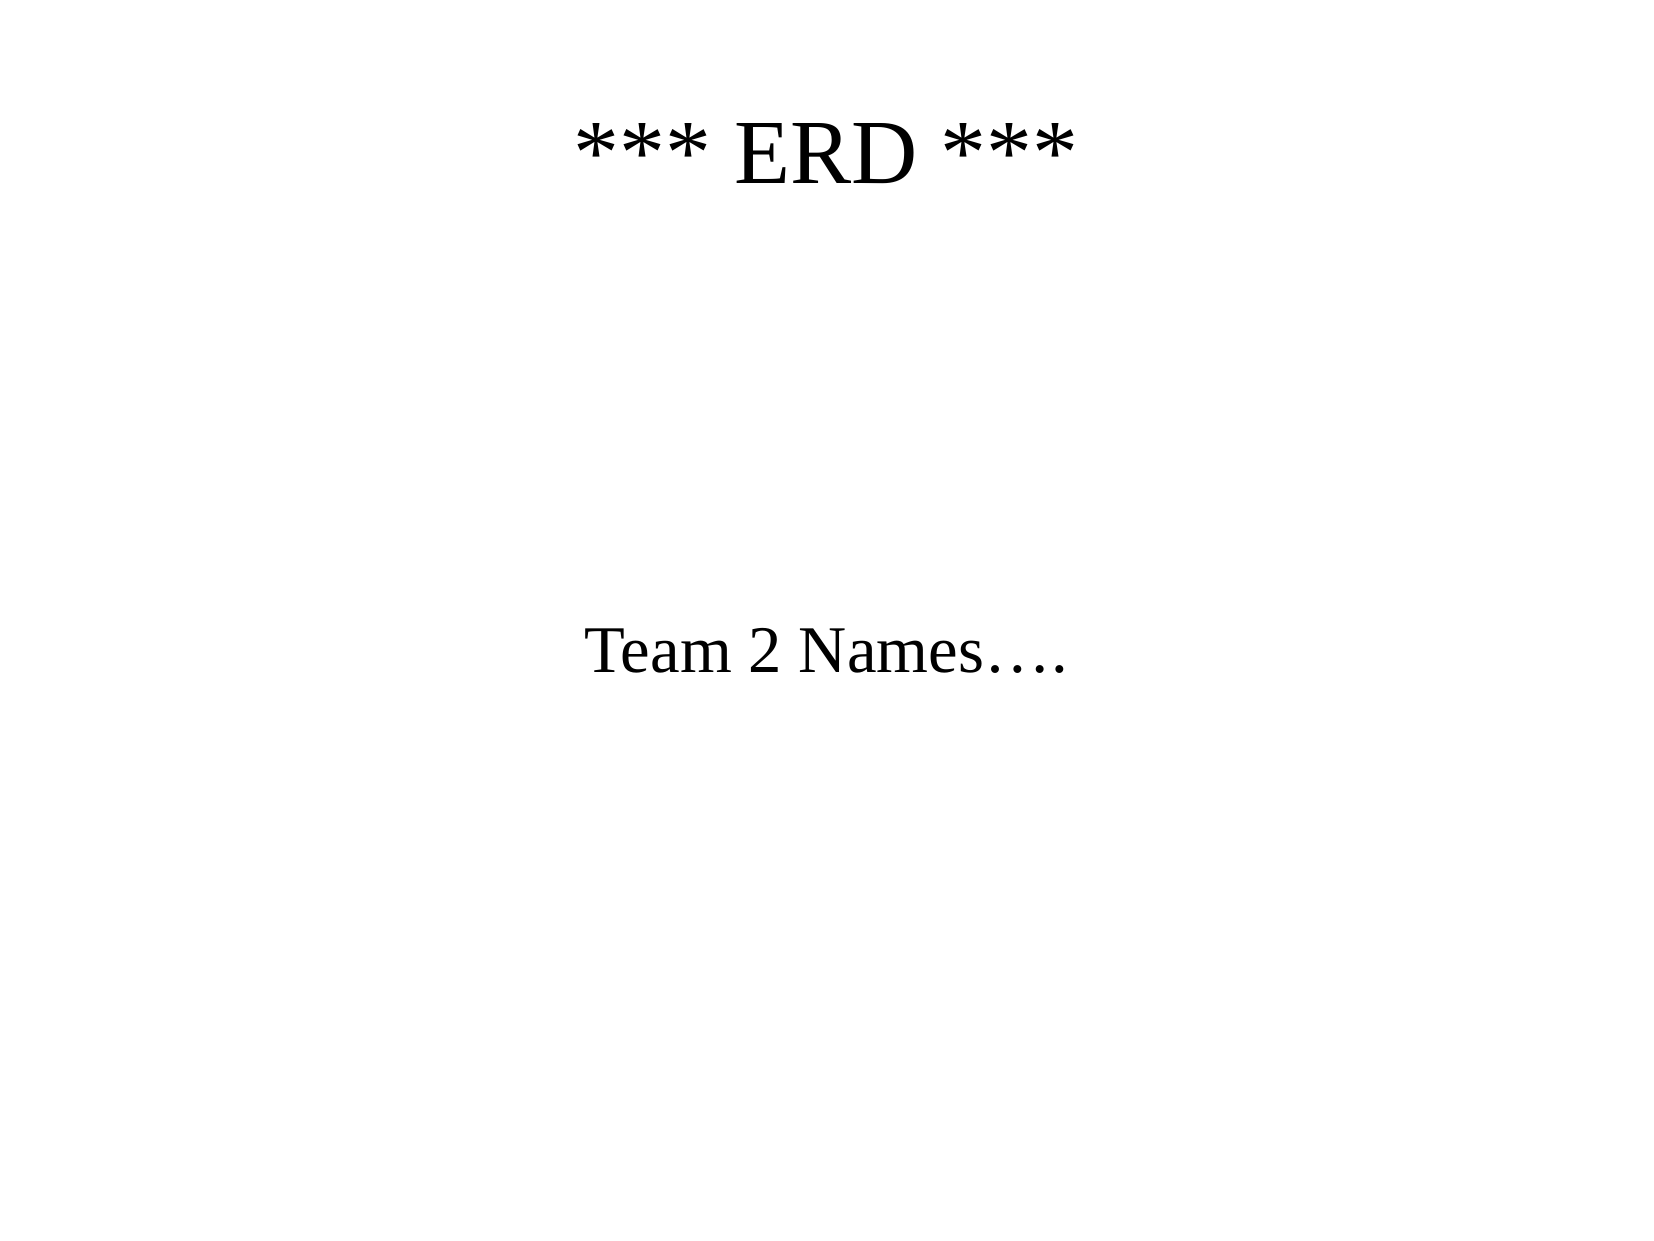

# *** ERD ***
Team 2 Names….